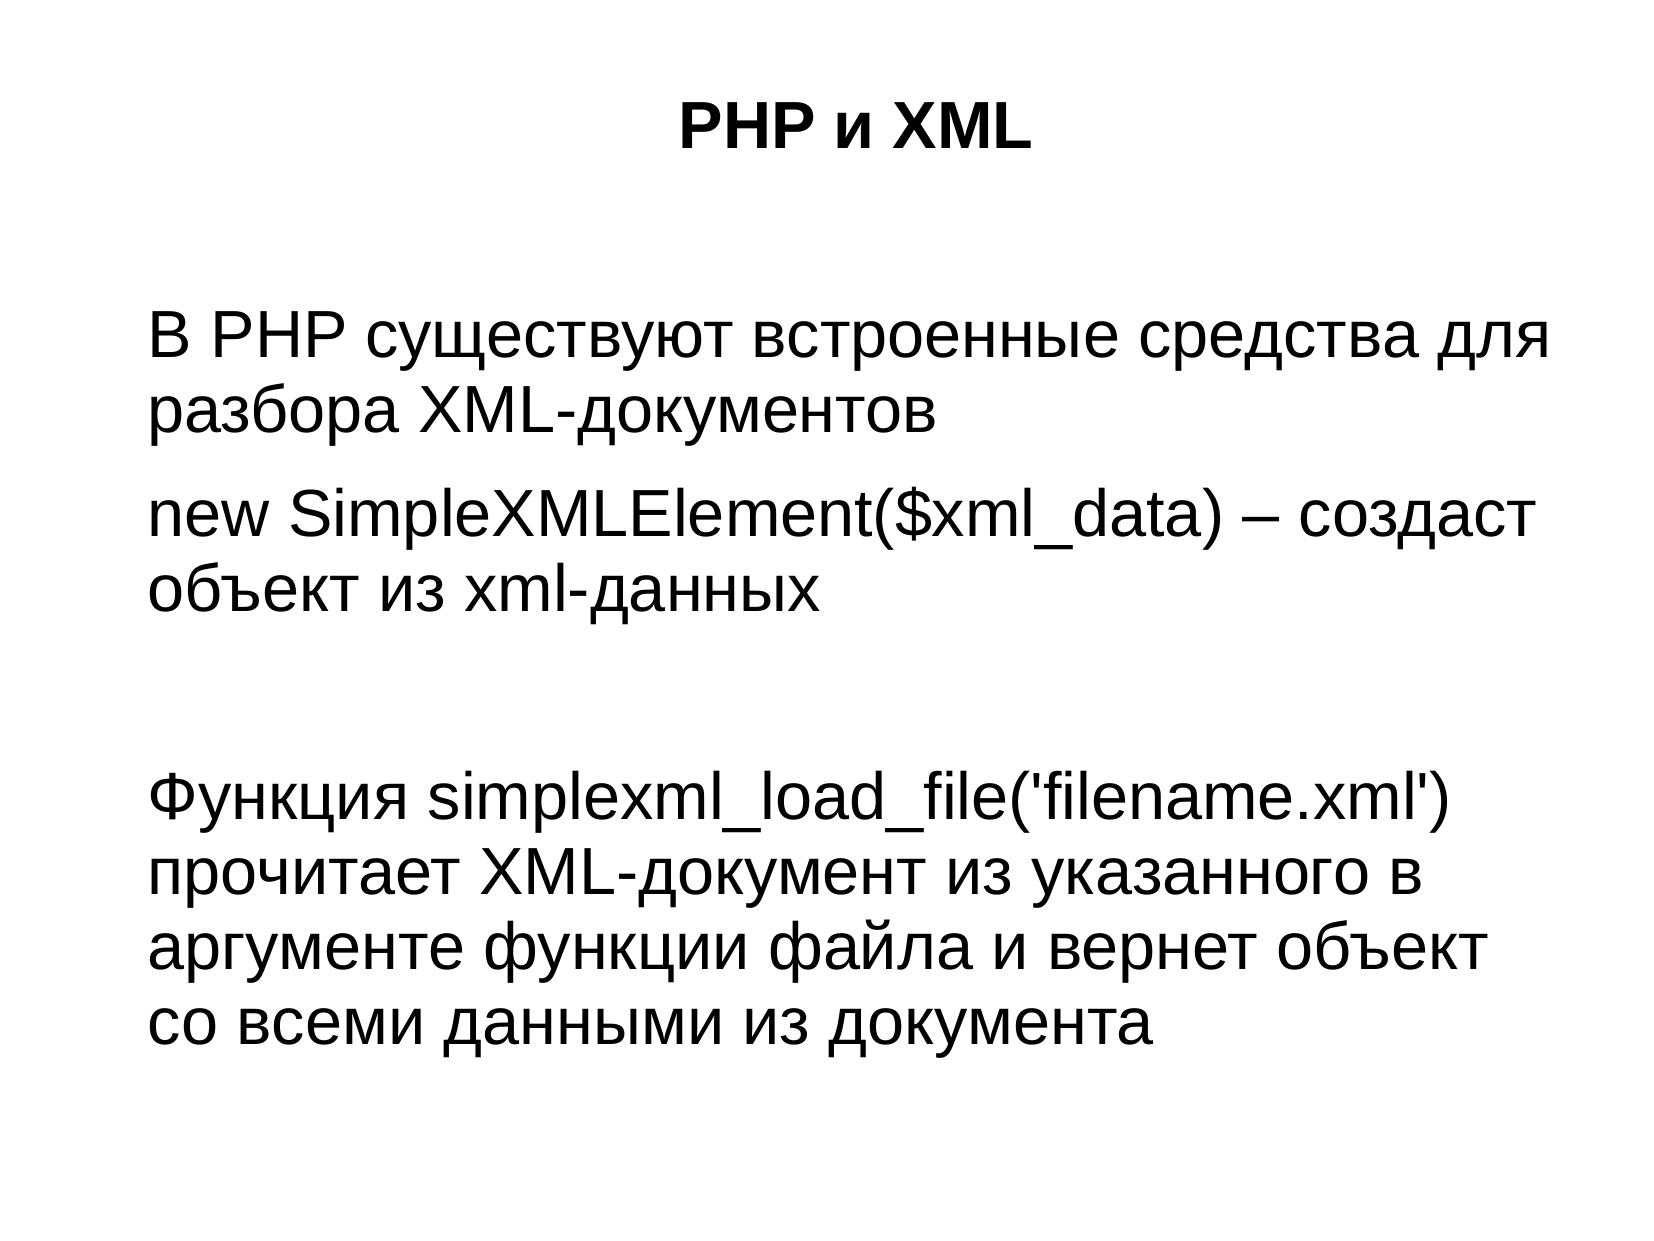

# PHP и XML
В PHP существуют встроенные средства для разбора XML-документов
new SimpleXMLElement($xml_data) – создаст объект из xml-данных
Функция simplexml_load_file('filename.xml') прочитает XML-документ из указанного в аргументе функции файла и вернет объект со всеми данными из документа